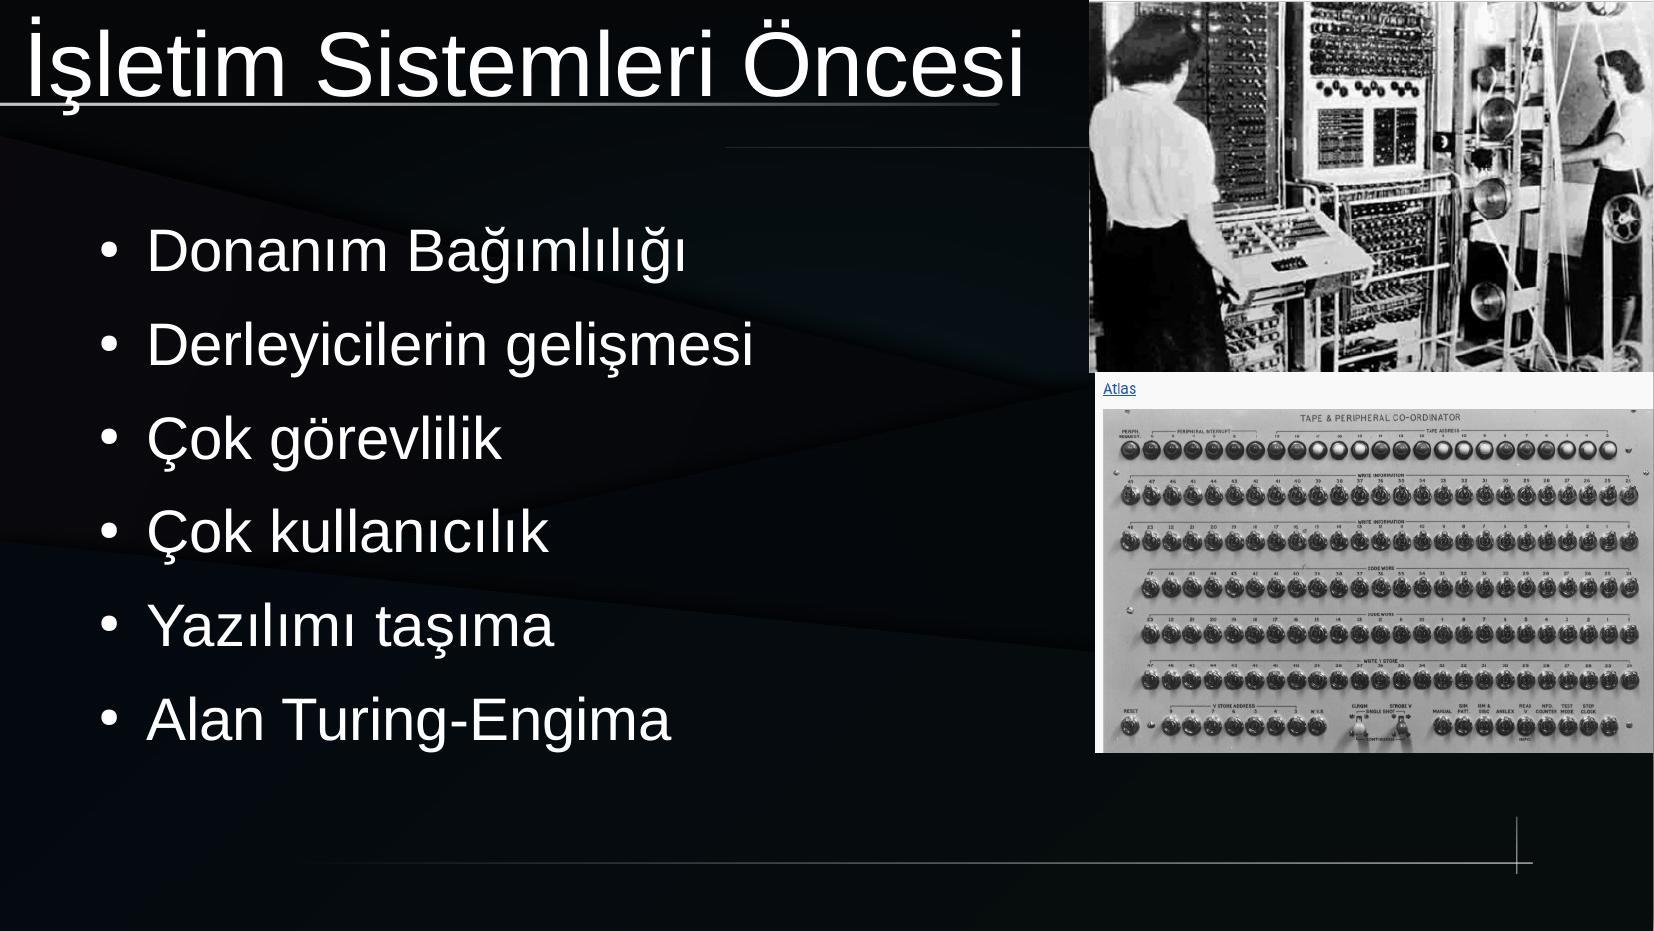

# İşletim Sistemleri Öncesi
Donanım Bağımlılığı
Derleyicilerin gelişmesi
Çok görevlilik
Çok kullanıcılık
Yazılımı taşıma
Alan Turing-Engima